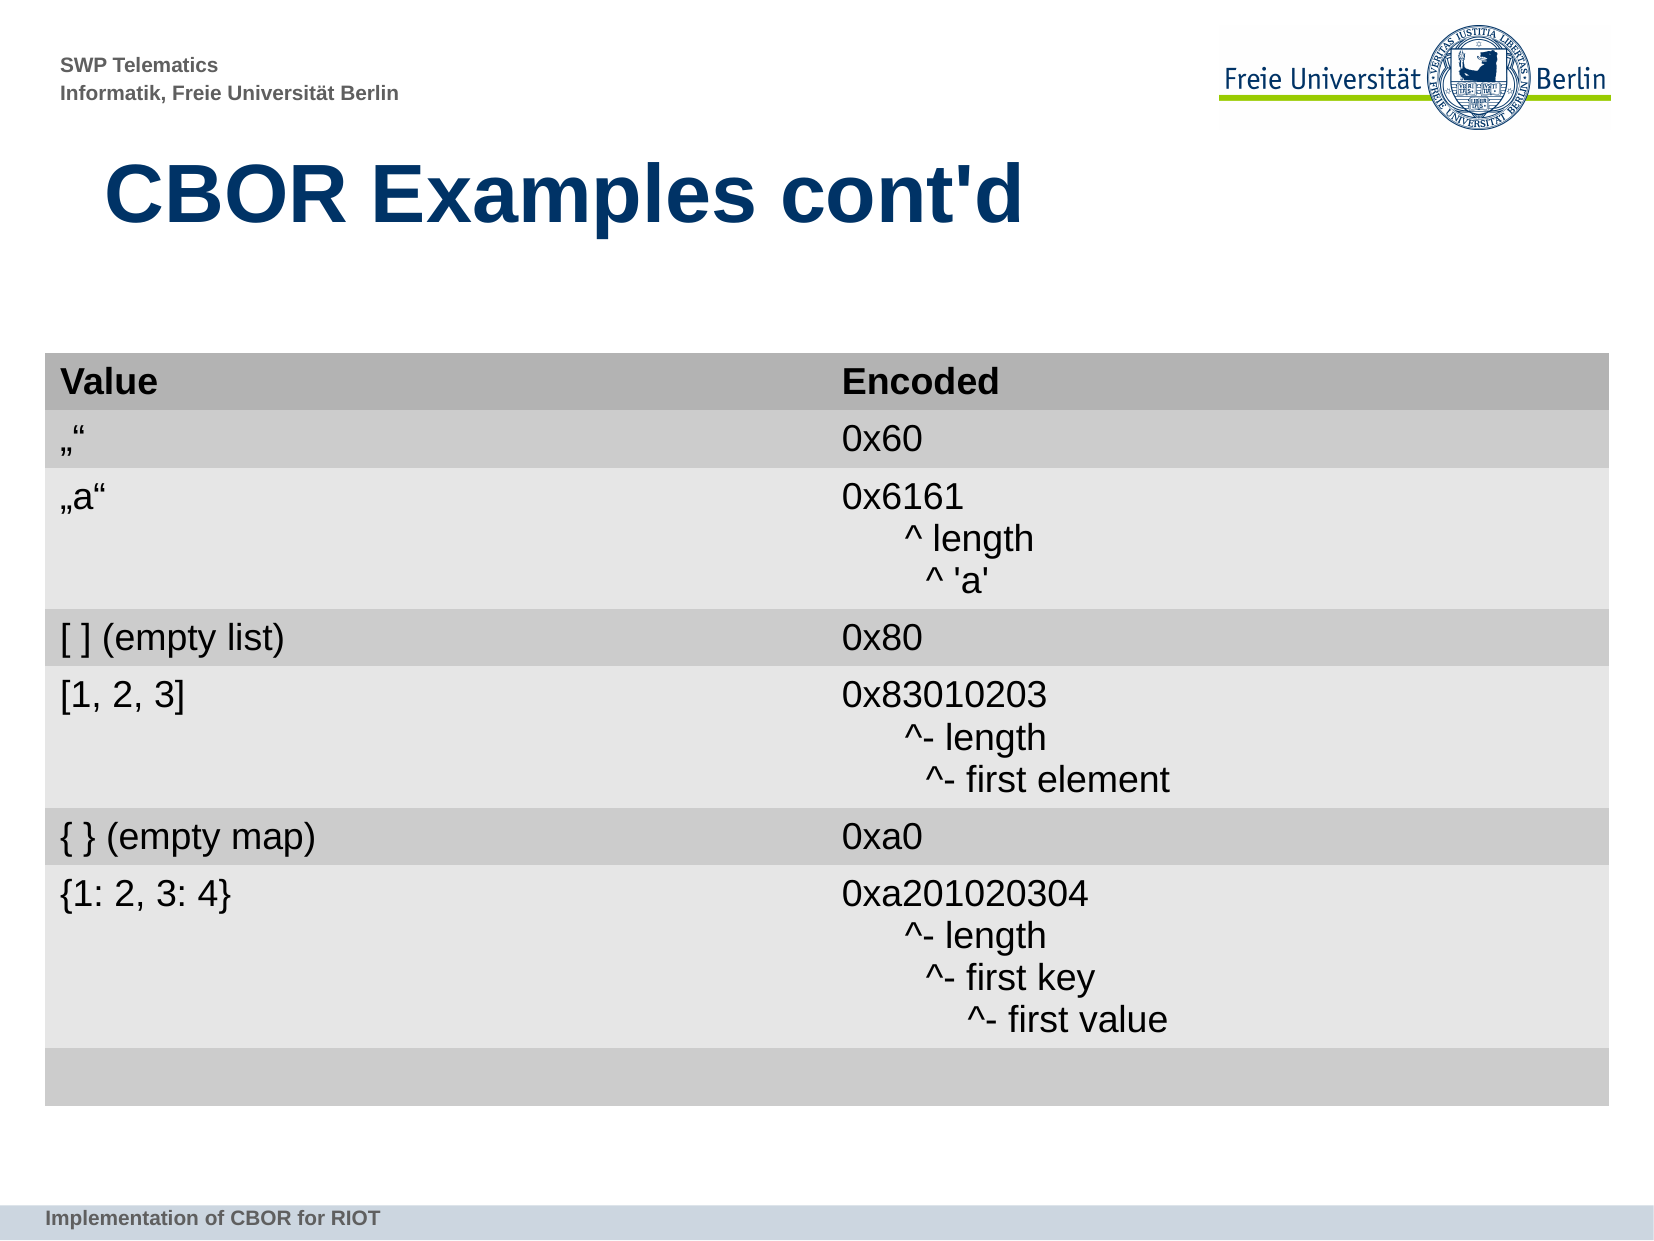

# CBOR Examples cont'd
| Value | Encoded |
| --- | --- |
| „“ | 0x60 |
| „a“ | 0x6161 ^ length ^ 'a' |
| [ ] (empty list) | 0x80 |
| [1, 2, 3] | 0x83010203 ^- length ^- first element |
| { } (empty map) | 0xa0 |
| {1: 2, 3: 4} | 0xa201020304 ^- length ^- first key ^- first value |
| | |